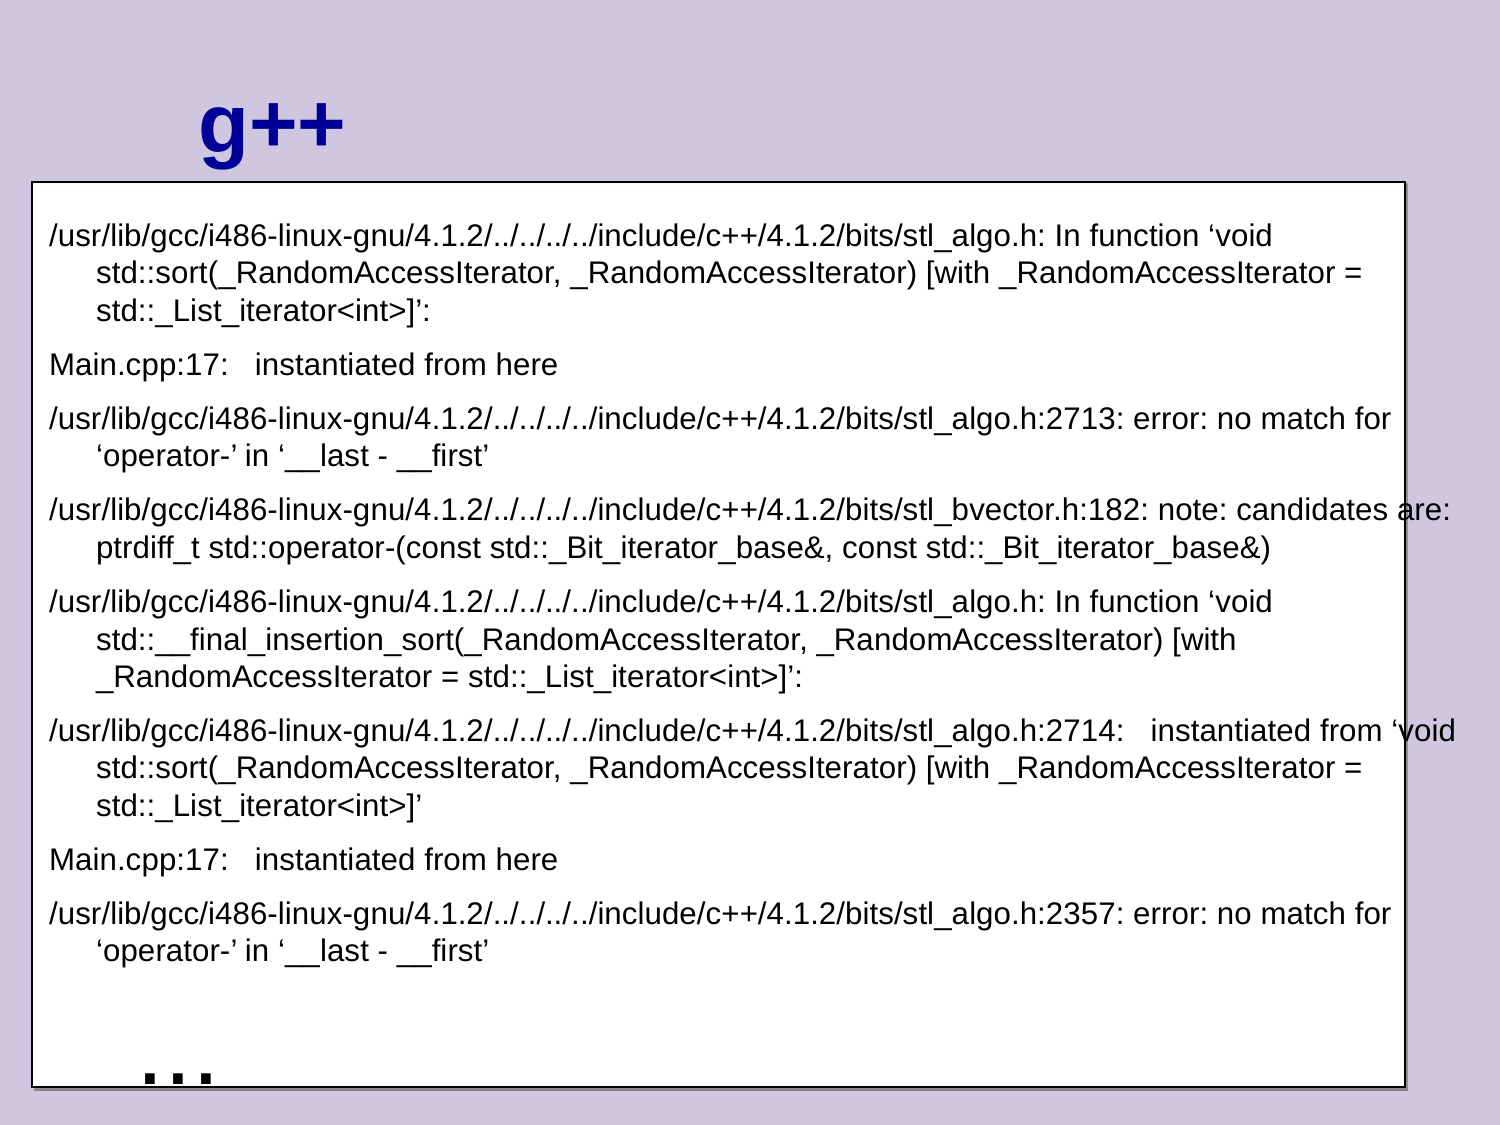

# g++
/usr/lib/gcc/i486-linux-gnu/4.1.2/../../../../include/c++/4.1.2/bits/stl_algo.h: In function ‘void std::sort(_RandomAccessIterator, _RandomAccessIterator) [with _RandomAccessIterator = std::_List_iterator<int>]’:
Main.cpp:17: instantiated from here
/usr/lib/gcc/i486-linux-gnu/4.1.2/../../../../include/c++/4.1.2/bits/stl_algo.h:2713: error: no match for ‘operator-’ in ‘__last - __first’
/usr/lib/gcc/i486-linux-gnu/4.1.2/../../../../include/c++/4.1.2/bits/stl_bvector.h:182: note: candidates are: ptrdiff_t std::operator-(const std::_Bit_iterator_base&, const std::_Bit_iterator_base&)
/usr/lib/gcc/i486-linux-gnu/4.1.2/../../../../include/c++/4.1.2/bits/stl_algo.h: In function ‘void std::__final_insertion_sort(_RandomAccessIterator, _RandomAccessIterator) [with _RandomAccessIterator = std::_List_iterator<int>]’:
/usr/lib/gcc/i486-linux-gnu/4.1.2/../../../../include/c++/4.1.2/bits/stl_algo.h:2714: instantiated from ‘void std::sort(_RandomAccessIterator, _RandomAccessIterator) [with _RandomAccessIterator = std::_List_iterator<int>]’
Main.cpp:17: instantiated from here
/usr/lib/gcc/i486-linux-gnu/4.1.2/../../../../include/c++/4.1.2/bits/stl_algo.h:2357: error: no match for ‘operator-’ in ‘__last - __first’
 ...